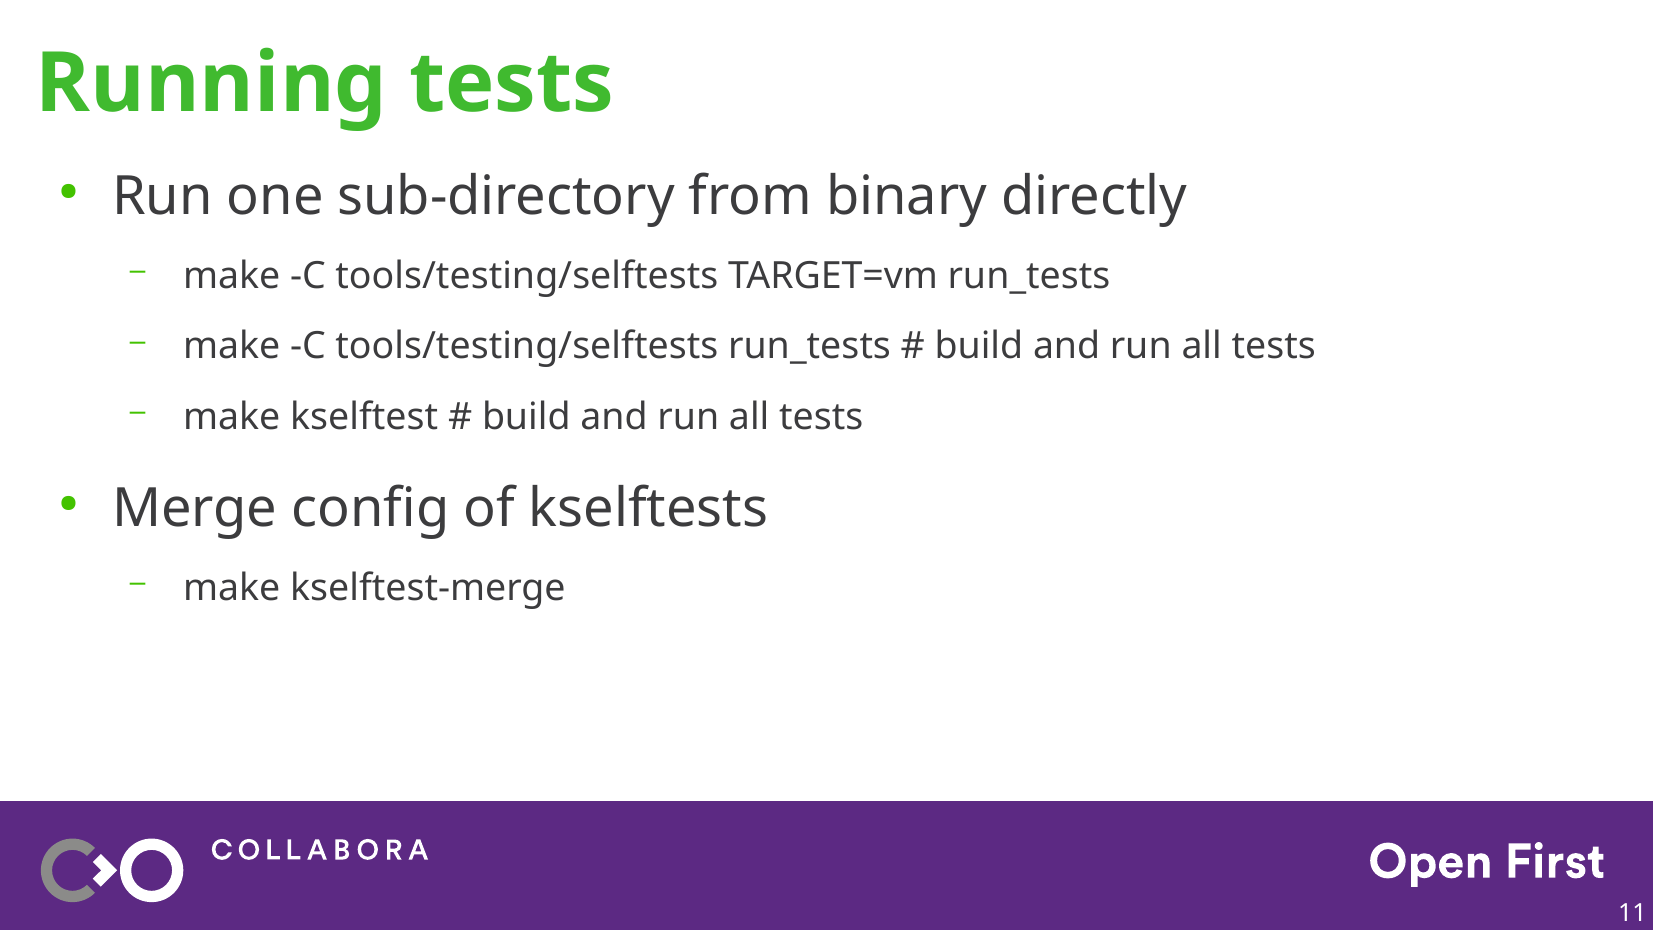

# Running tests
Run one sub-directory from binary directly
make -C tools/testing/selftests TARGET=vm run_tests
make -C tools/testing/selftests run_tests # build and run all tests
make kselftest # build and run all tests
Merge config of kselftests
make kselftest-merge